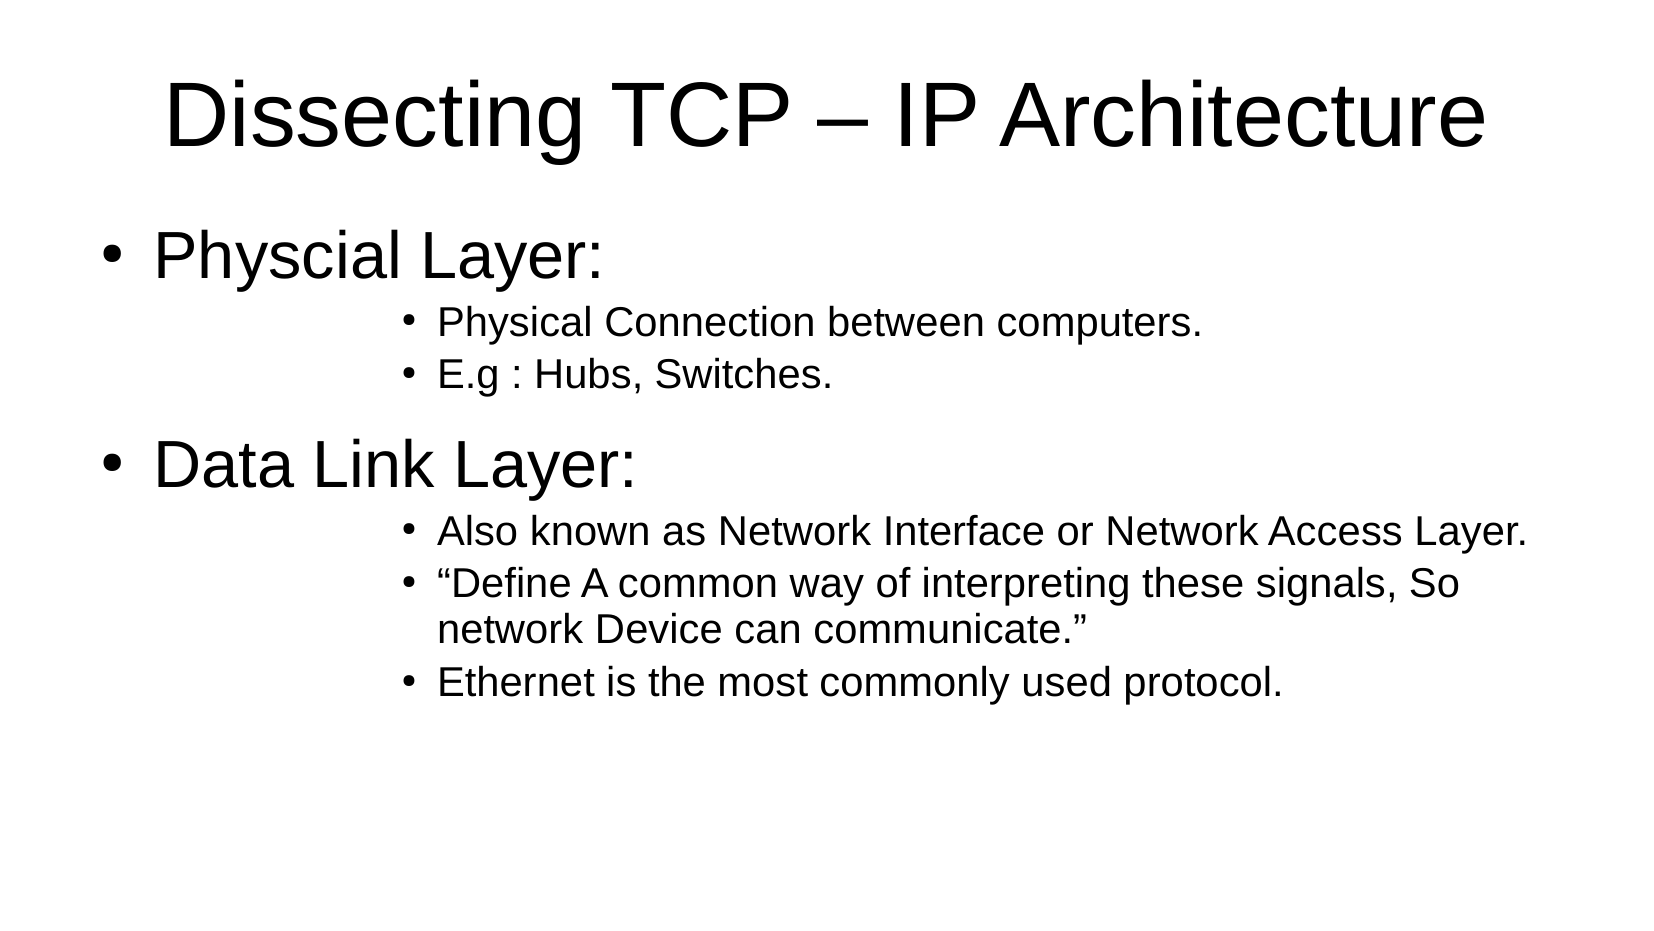

# Dissecting TCP – IP Architecture
Physcial Layer:
Physical Connection between computers.
E.g : Hubs, Switches.
Data Link Layer:
Also known as Network Interface or Network Access Layer.
“Define A common way of interpreting these signals, So network Device can communicate.”
Ethernet is the most commonly used protocol.